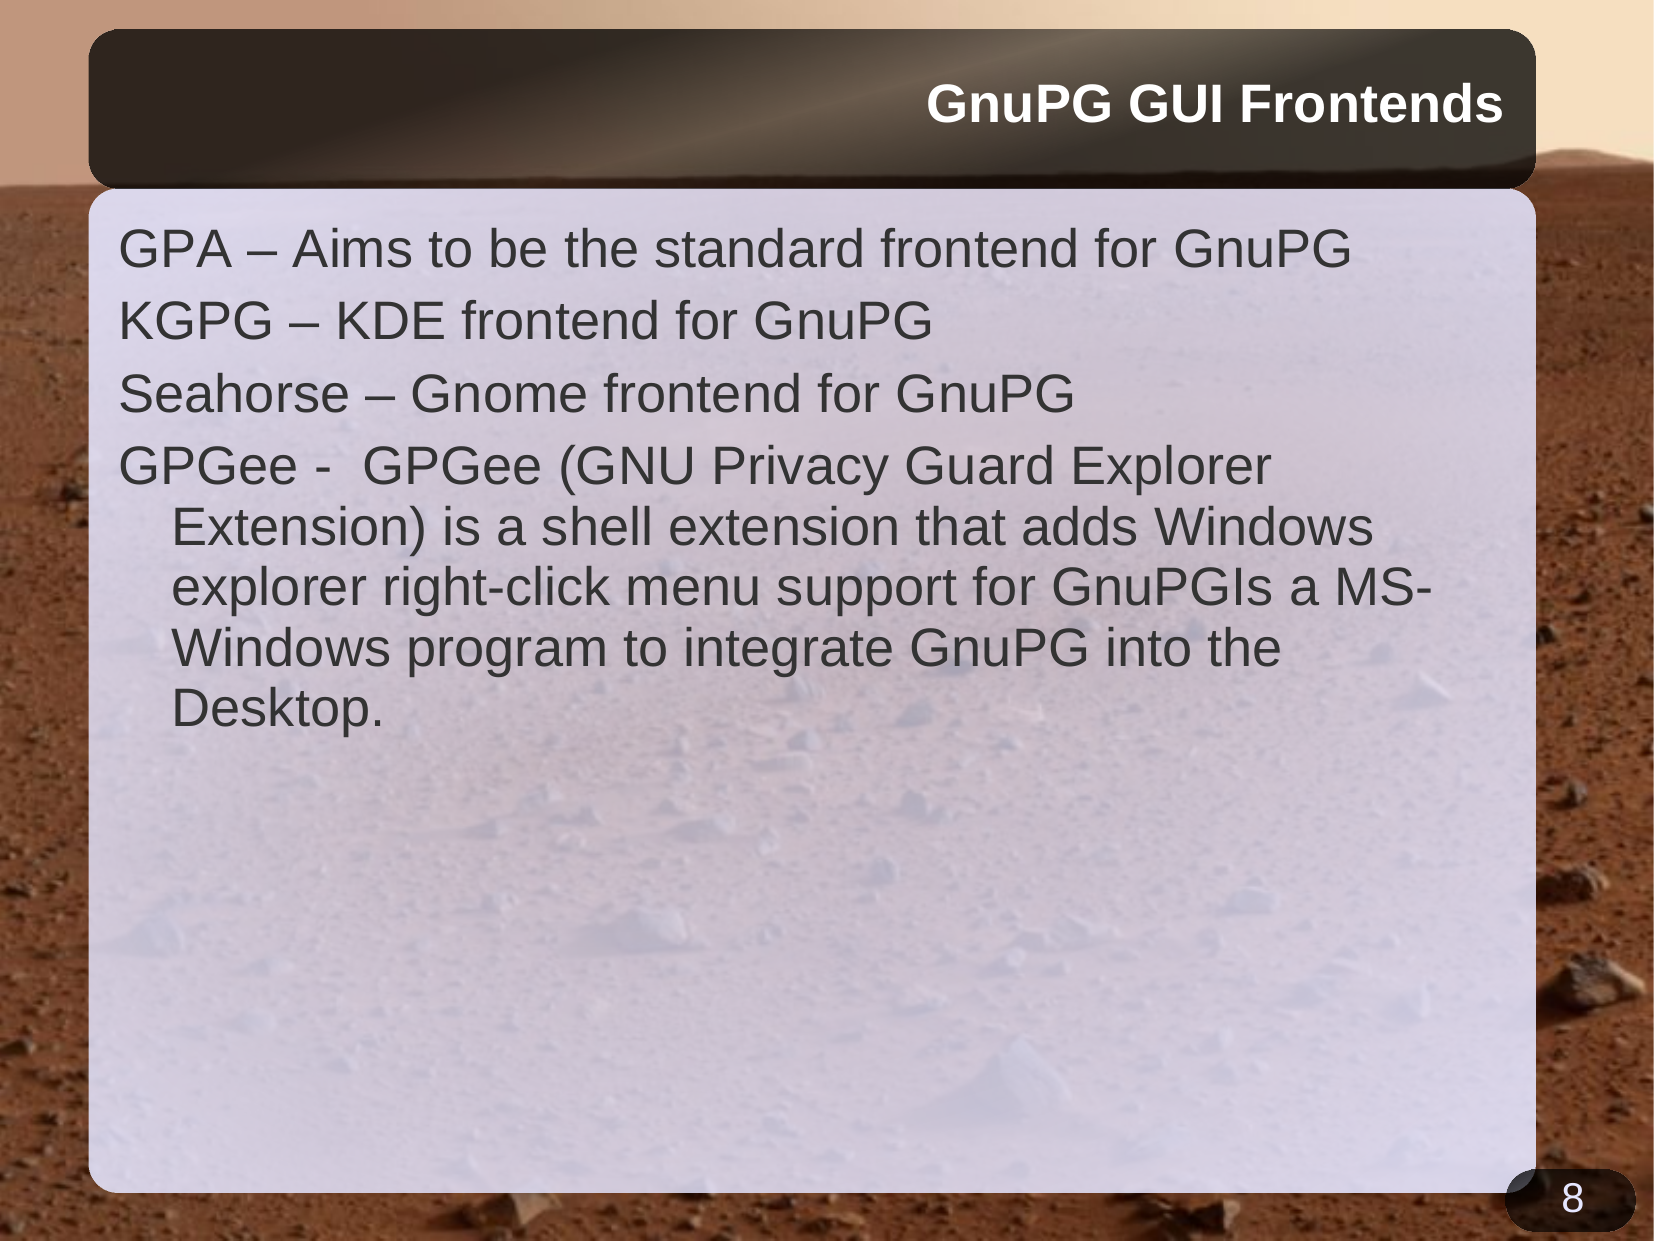

# GnuPG GUI Frontends
GPA – Aims to be the standard frontend for GnuPG
KGPG – KDE frontend for GnuPG
Seahorse – Gnome frontend for GnuPG
GPGee - GPGee (GNU Privacy Guard Explorer Extension) is a shell extension that adds Windows explorer right-click menu support for GnuPGIs a MS-Windows program to integrate GnuPG into the Desktop.